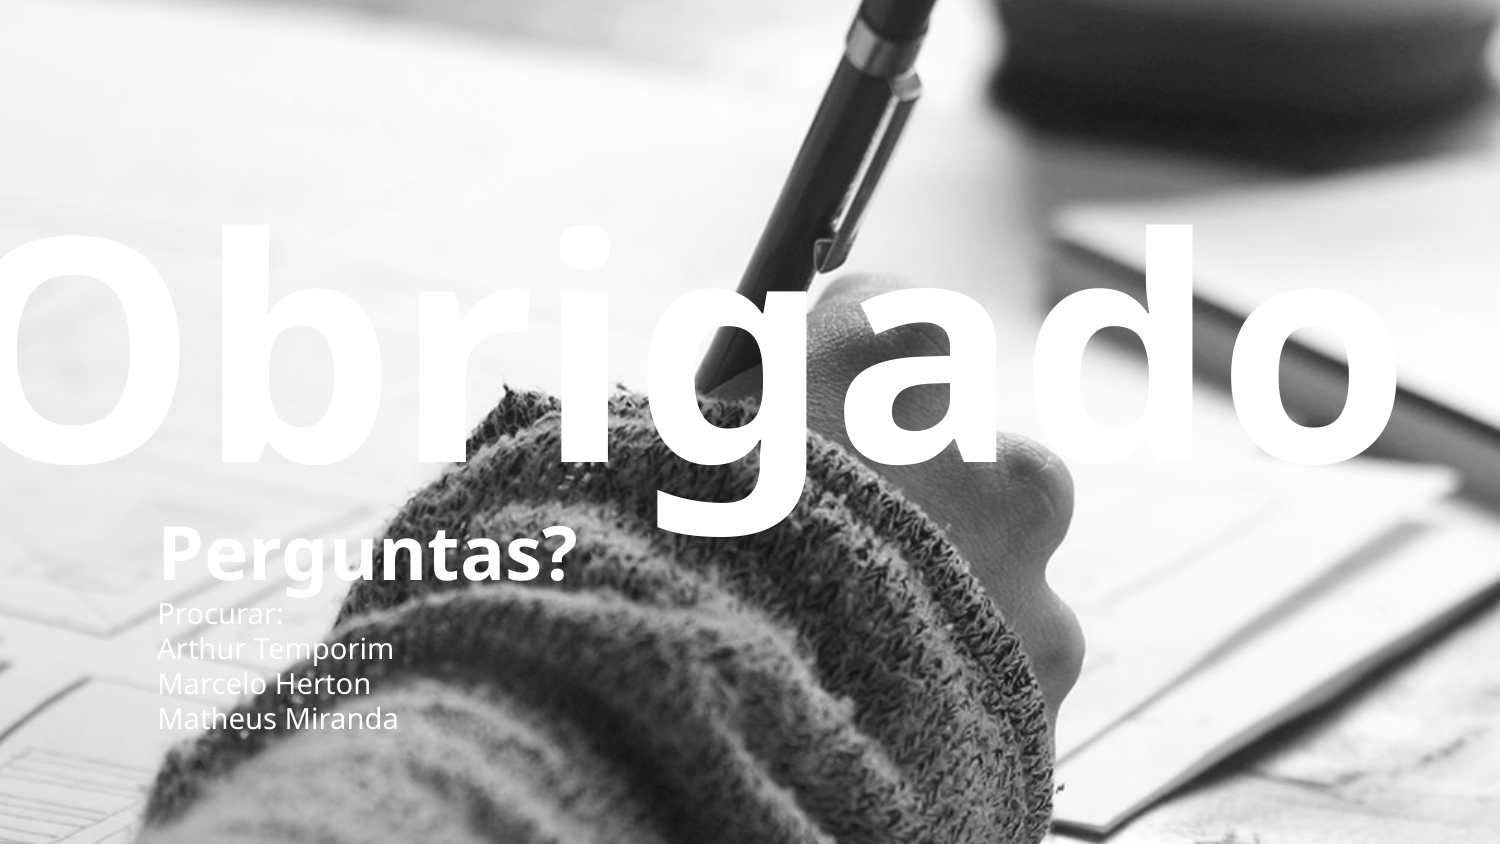

# Obrigado
Perguntas?
Procurar:
Arthur Temporim
Marcelo Herton
Matheus Miranda